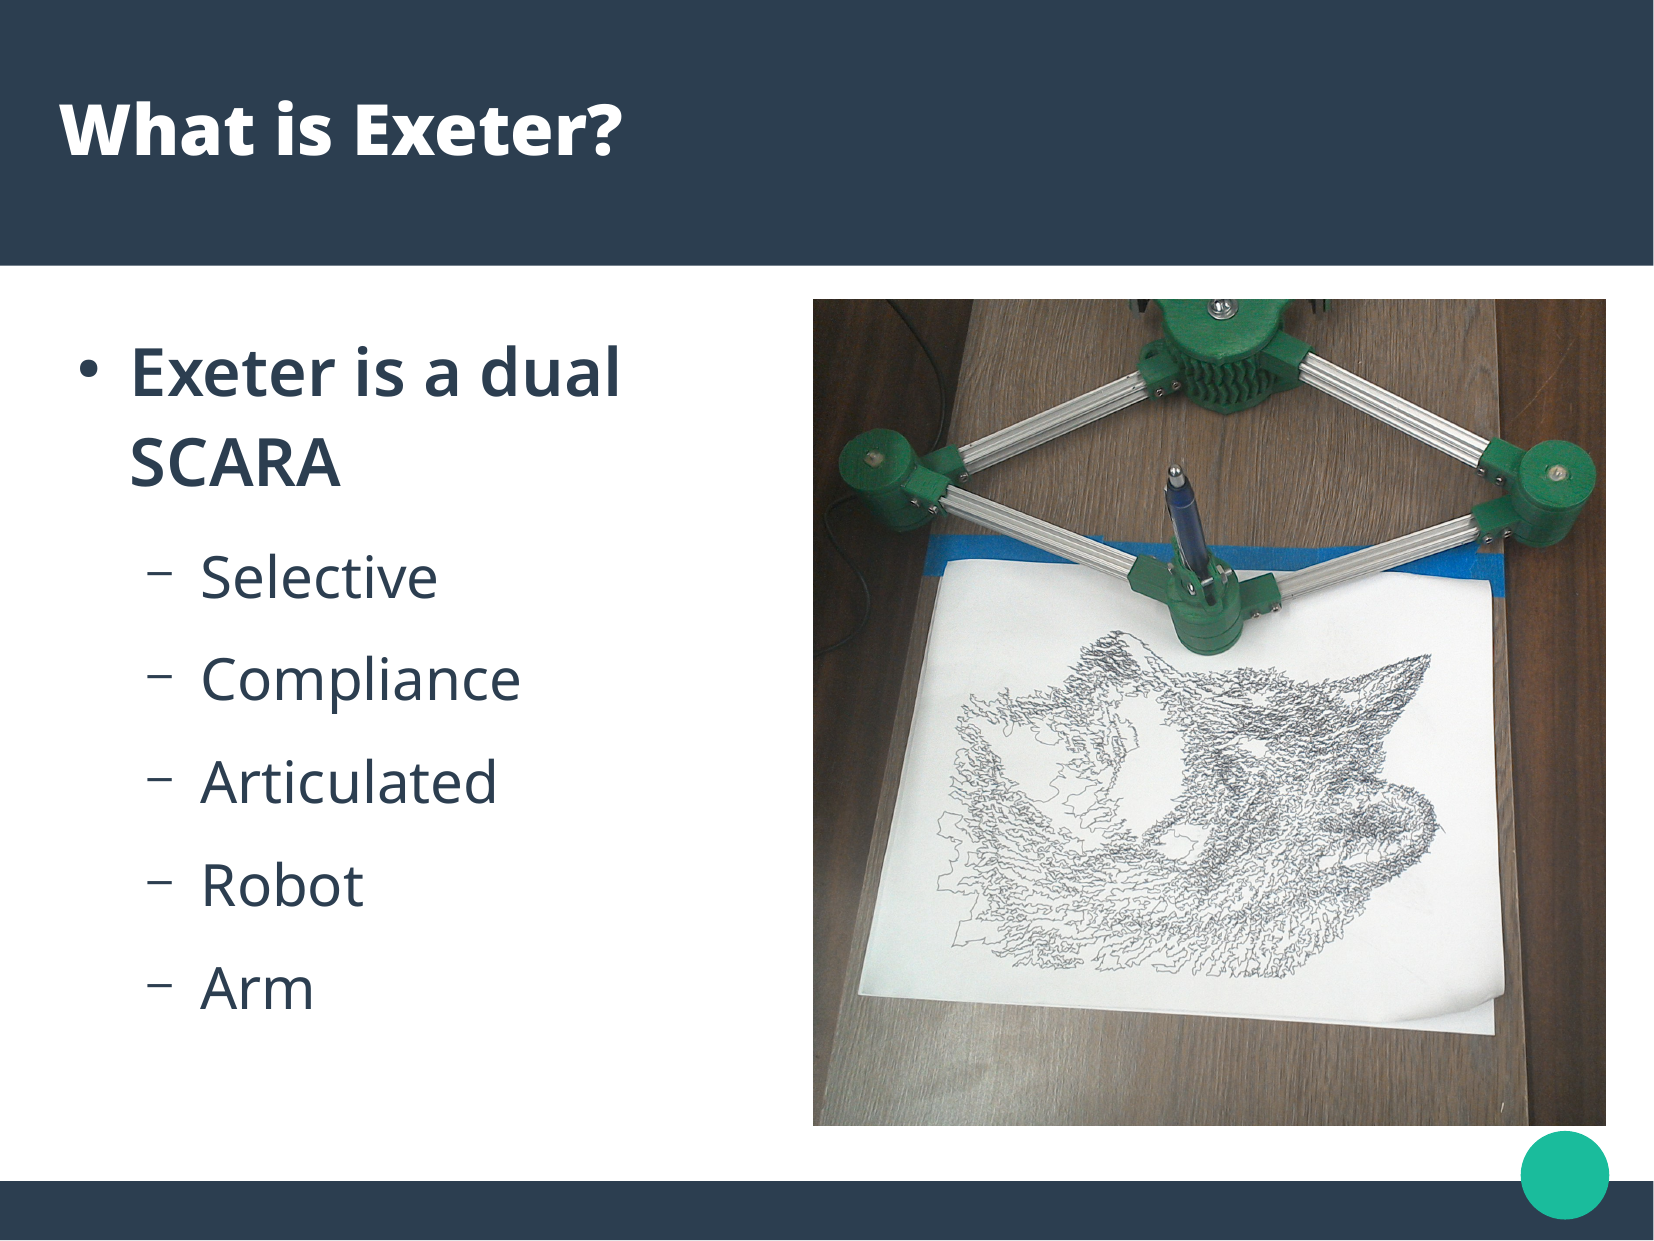

# What is Exeter?
Exeter is a dual SCARA
Selective
Compliance
Articulated
Robot
Arm